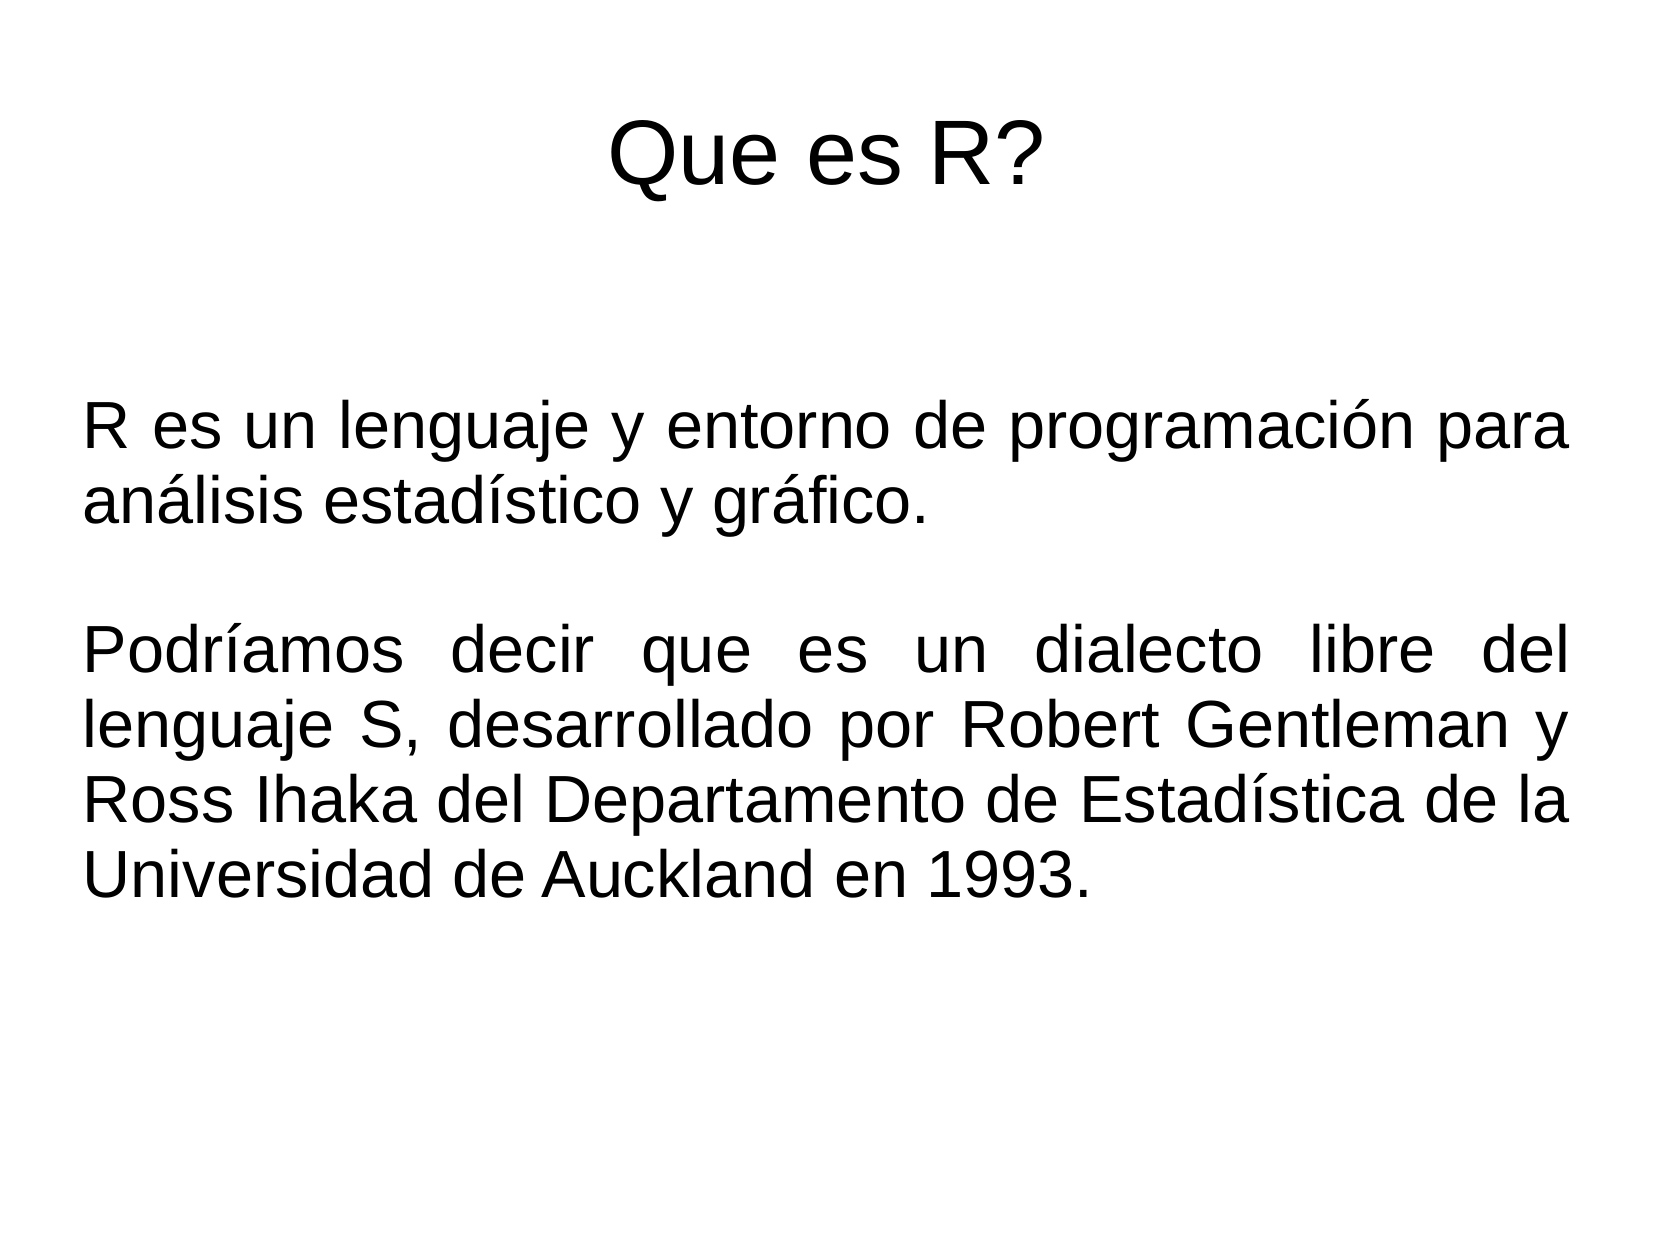

# Que es R?
R es un lenguaje y entorno de programación para análisis estadístico y gráfico.
Podríamos decir que es un dialecto libre del lenguaje S, desarrollado por Robert Gentleman y Ross Ihaka del Departamento de Estadística de la Universidad de Auckland en 1993.